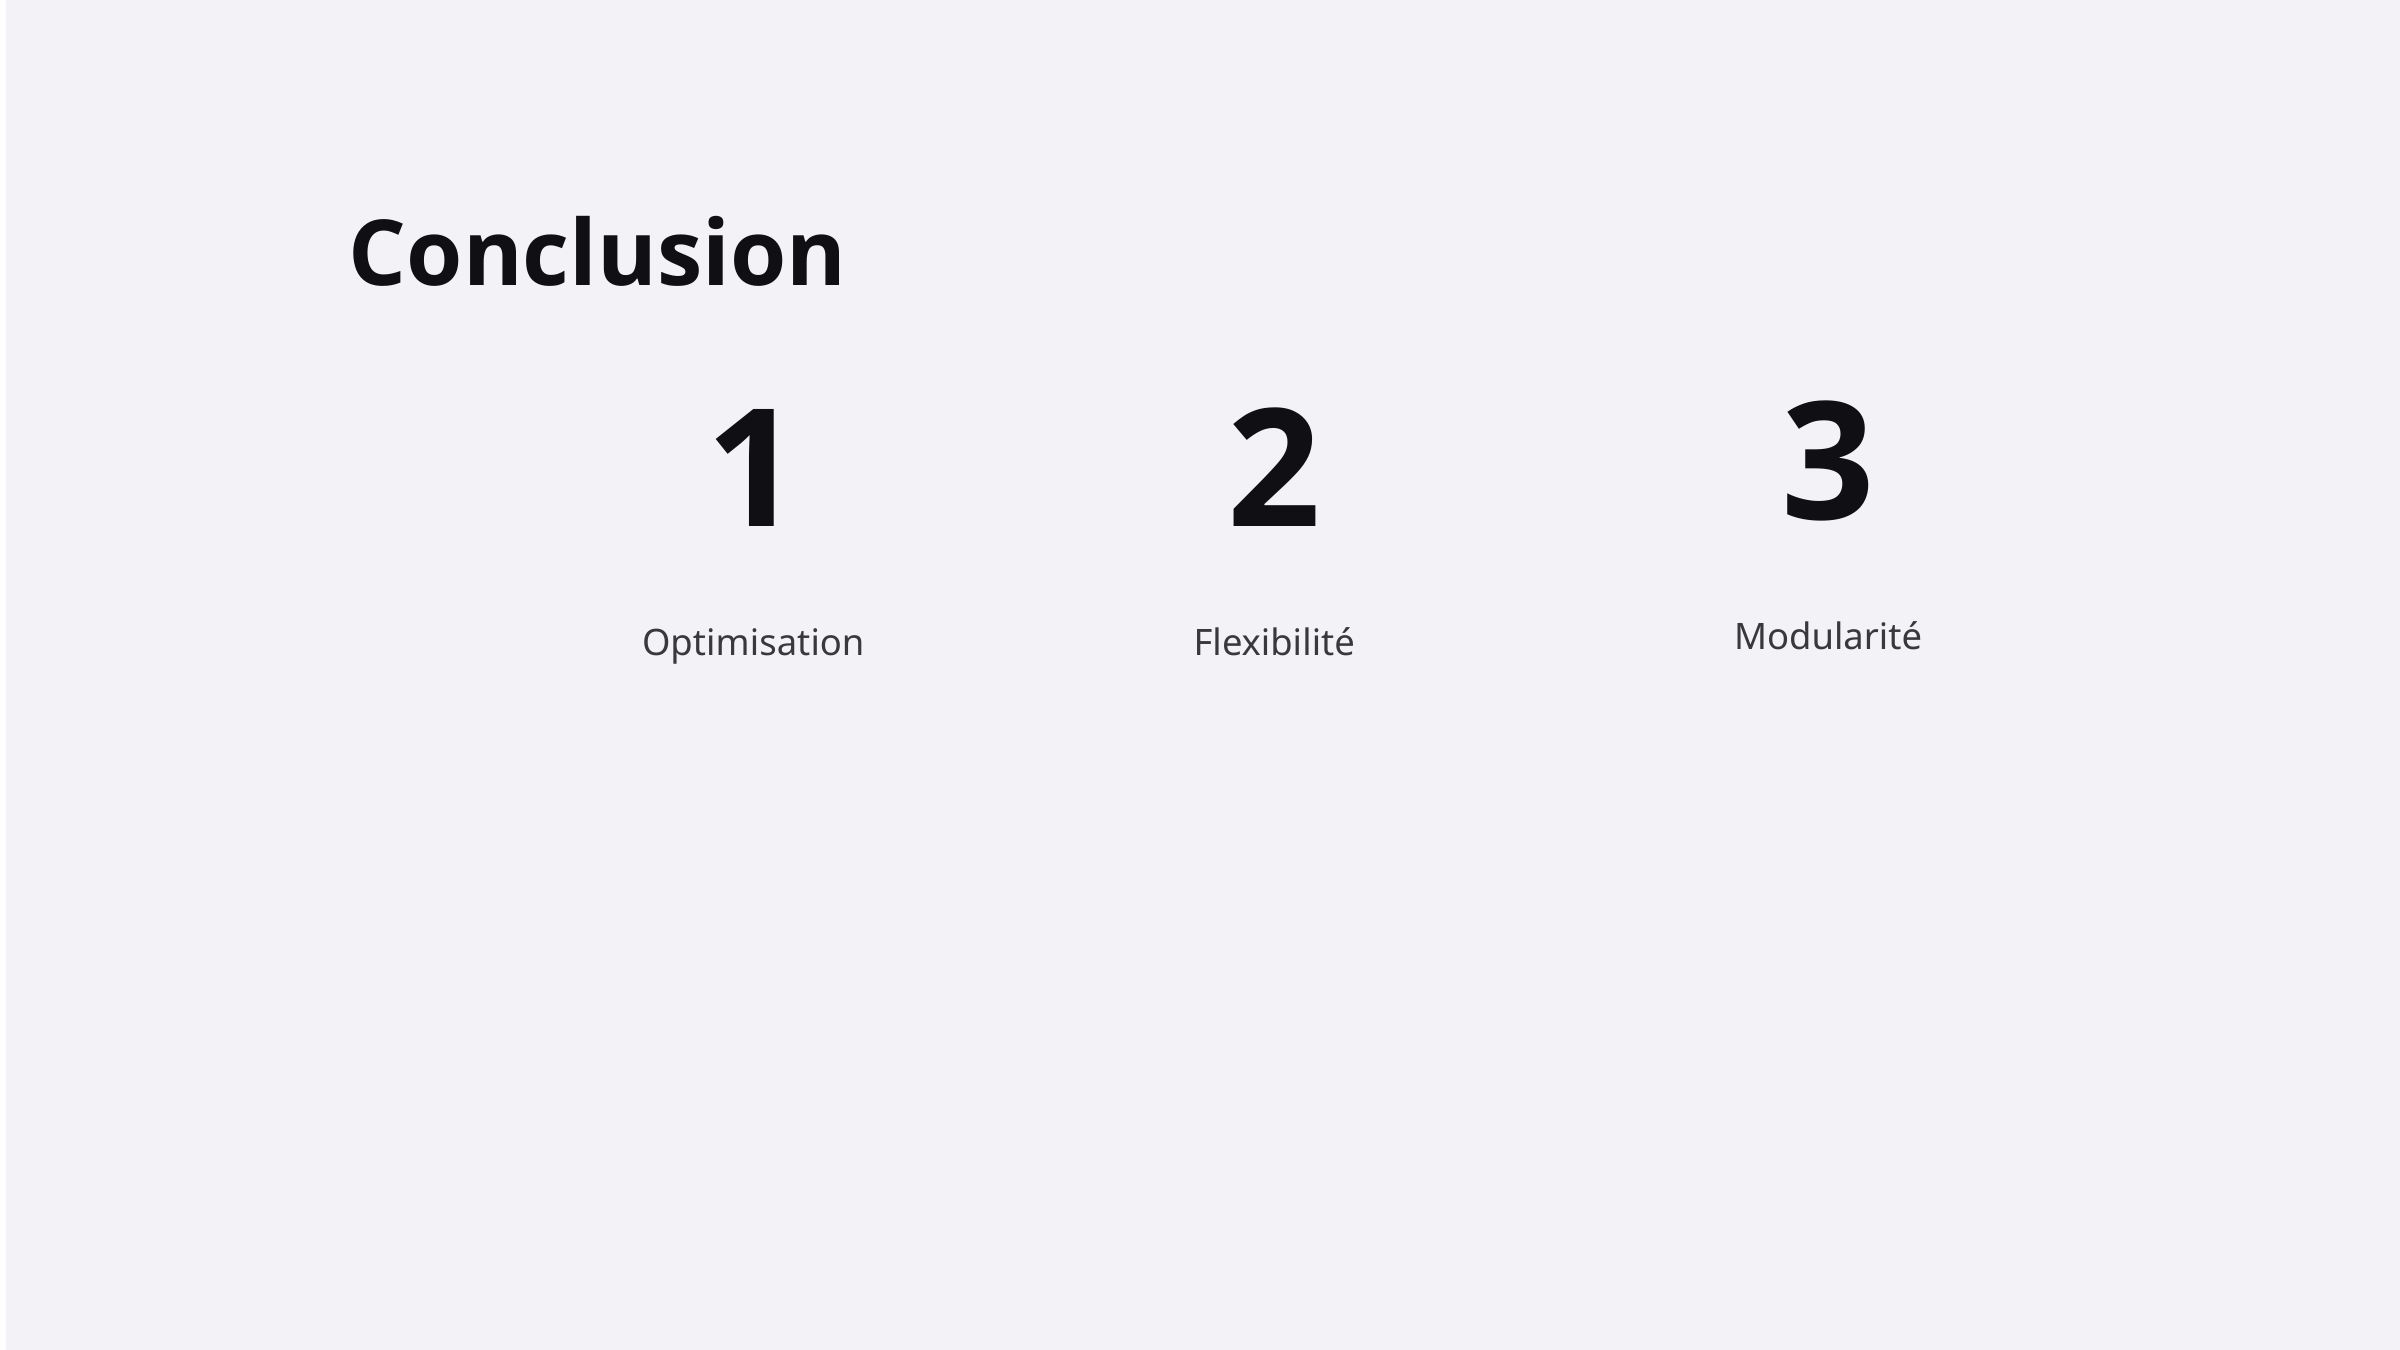

Conclusion
3
1
2
Modularité
Optimisation
Flexibilité